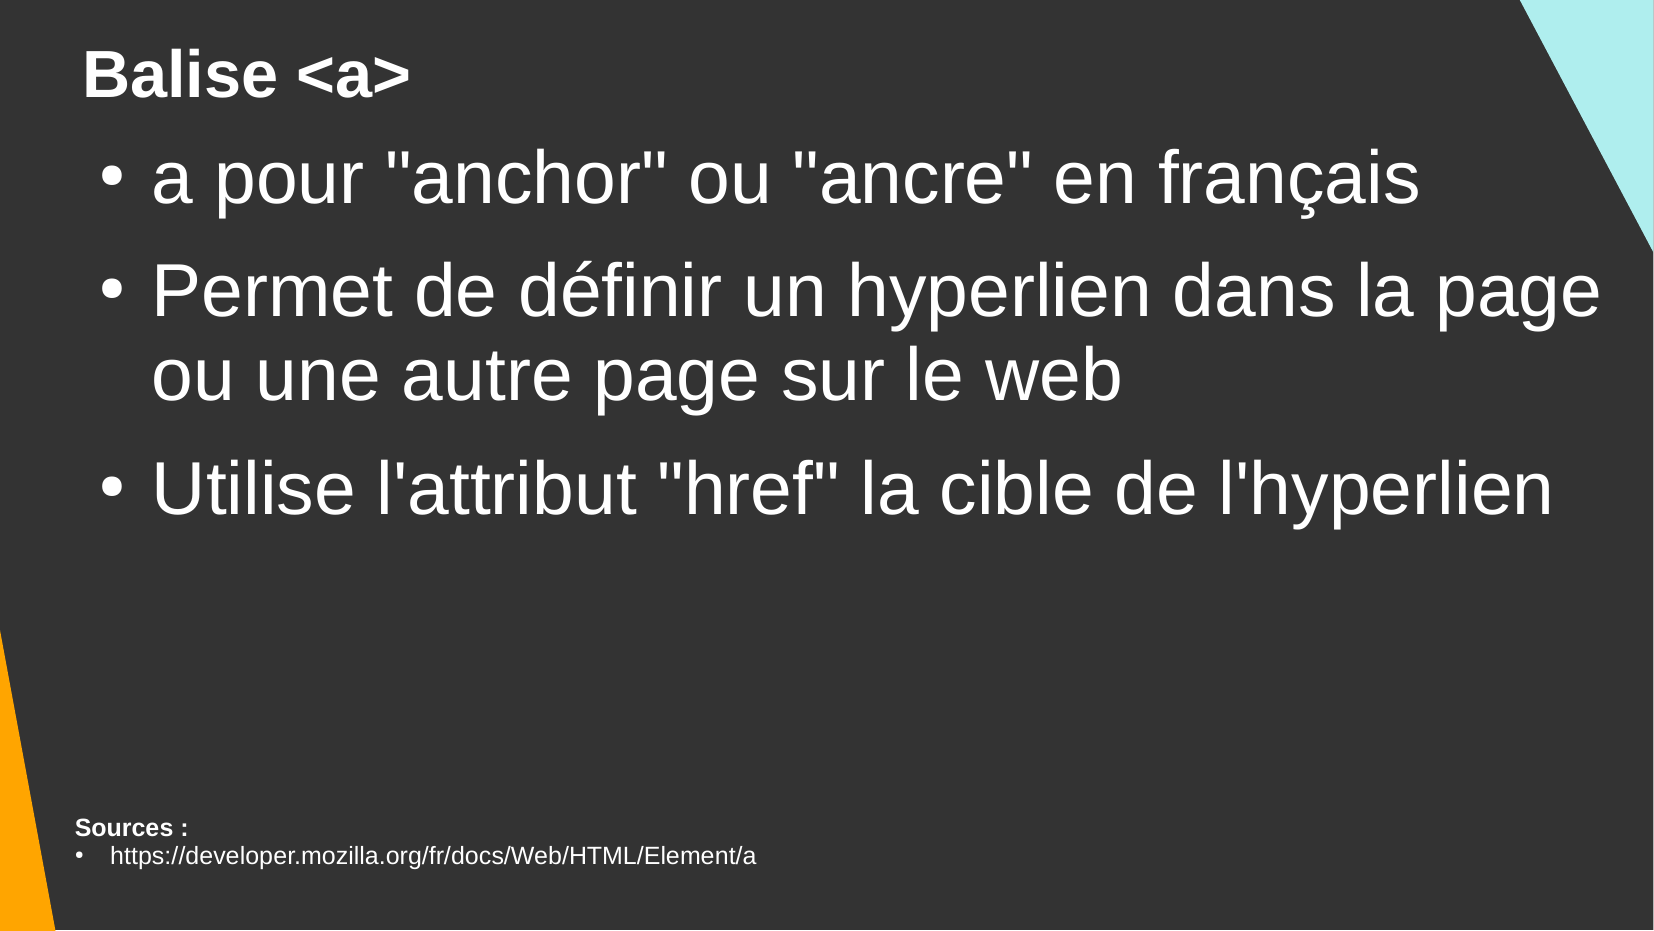

# Balise <a>
a pour "anchor" ou "ancre" en français
Permet de définir un hyperlien dans la page ou une autre page sur le web
Utilise l'attribut "href" la cible de l'hyperlien
Sources :
https://developer.mozilla.org/fr/docs/Web/HTML/Element/a